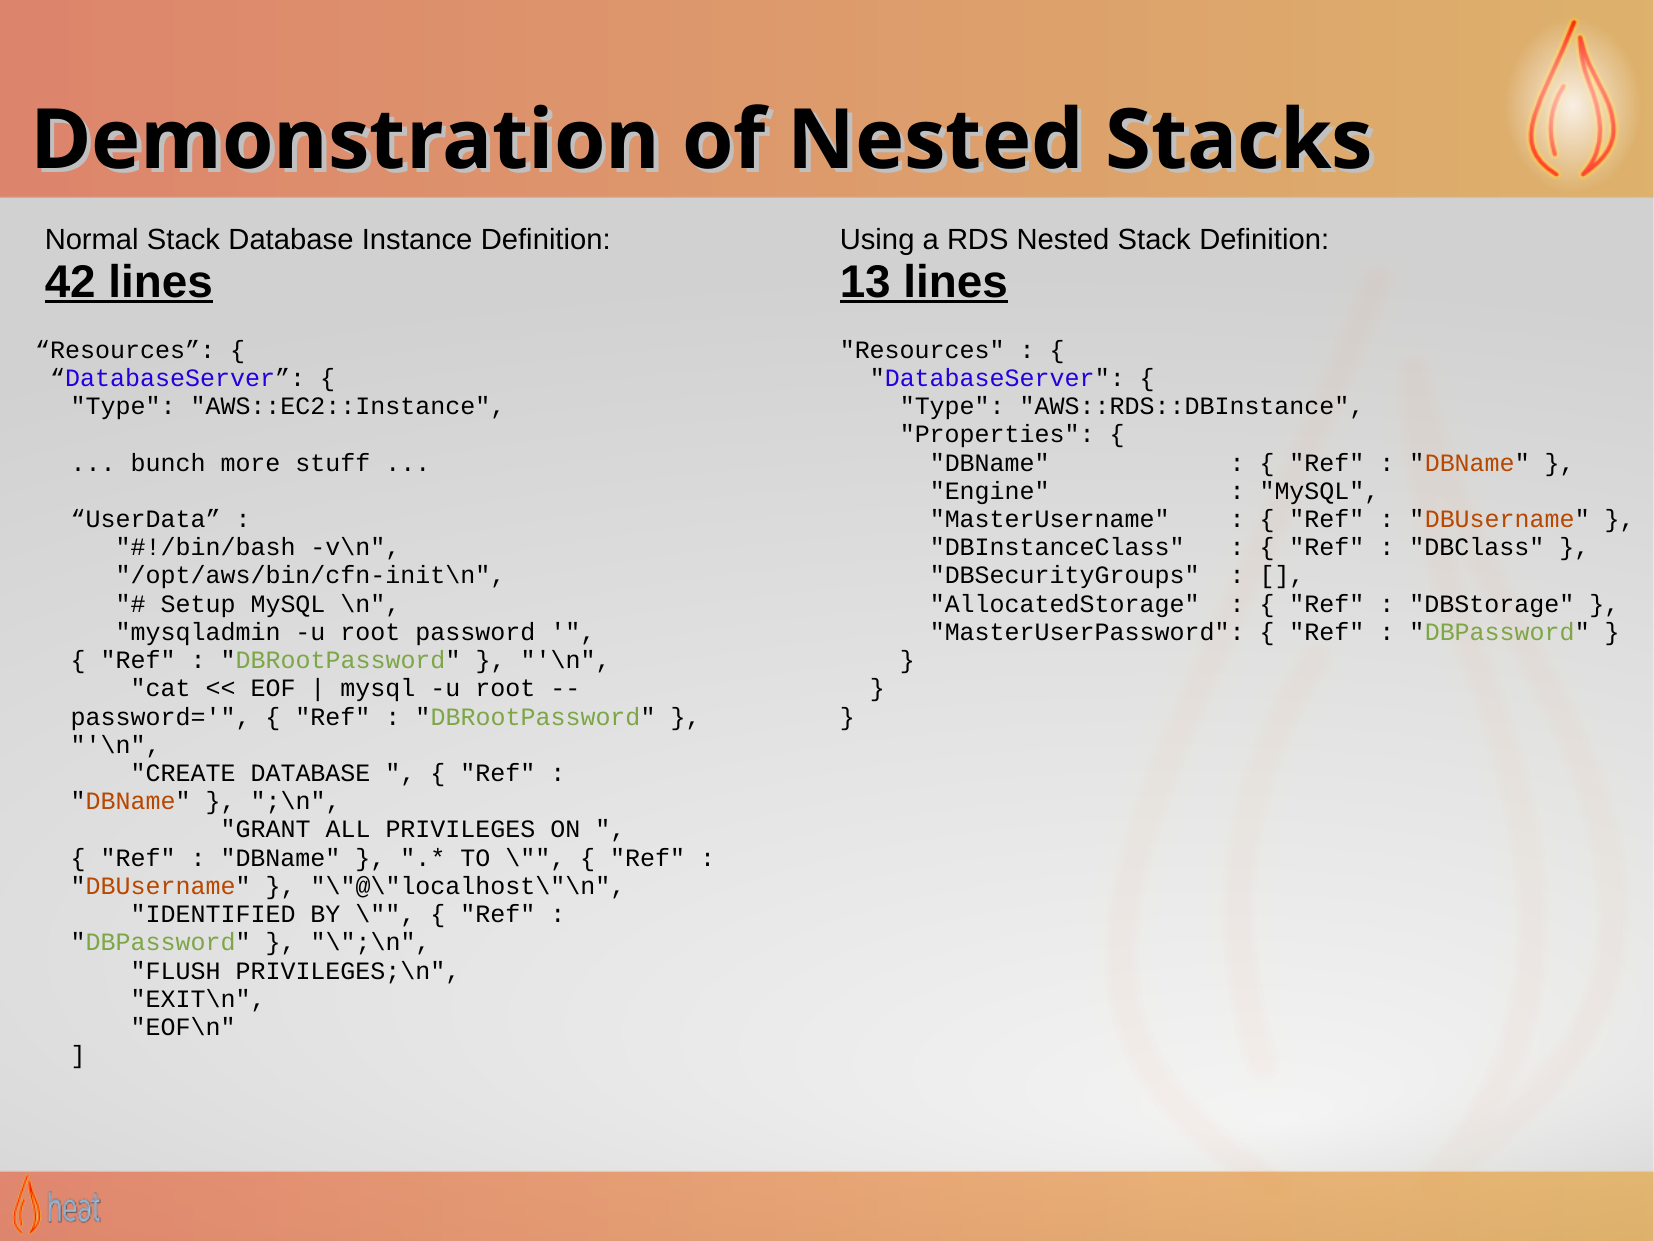

# Demonstration of Nested Stacks
Normal Stack Database Instance Definition:
42 lines
Using a RDS Nested Stack Definition:
13 lines
“Resources”: {
 “DatabaseServer”: {
"Type": "AWS::EC2::Instance",
... bunch more stuff ...
“UserData” :
 "#!/bin/bash -v\n",
 "/opt/aws/bin/cfn-init\n",
 "# Setup MySQL \n",
 "mysqladmin -u root password '", { "Ref" : "DBRootPassword" }, "'\n",
 "cat << EOF | mysql -u root --password='", { "Ref" : "DBRootPassword" }, "'\n",
 "CREATE DATABASE ", { "Ref" : "DBName" }, ";\n",
 "GRANT ALL PRIVILEGES ON ", { "Ref" : "DBName" }, ".* TO \"", { "Ref" : "DBUsername" }, "\"@\"localhost\"\n",
 "IDENTIFIED BY \"", { "Ref" : "DBPassword" }, "\";\n",
 "FLUSH PRIVILEGES;\n",
 "EXIT\n",
 "EOF\n"
]
"Resources" : {
 "DatabaseServer": {
 "Type": "AWS::RDS::DBInstance",
 "Properties": {
 "DBName" : { "Ref" : "DBName" },
 "Engine" : "MySQL",
 "MasterUsername" : { "Ref" : "DBUsername" },
 "DBInstanceClass" : { "Ref" : "DBClass" },
 "DBSecurityGroups" : [],
 "AllocatedStorage" : { "Ref" : "DBStorage" },
 "MasterUserPassword": { "Ref" : "DBPassword" }
 }
 }
}